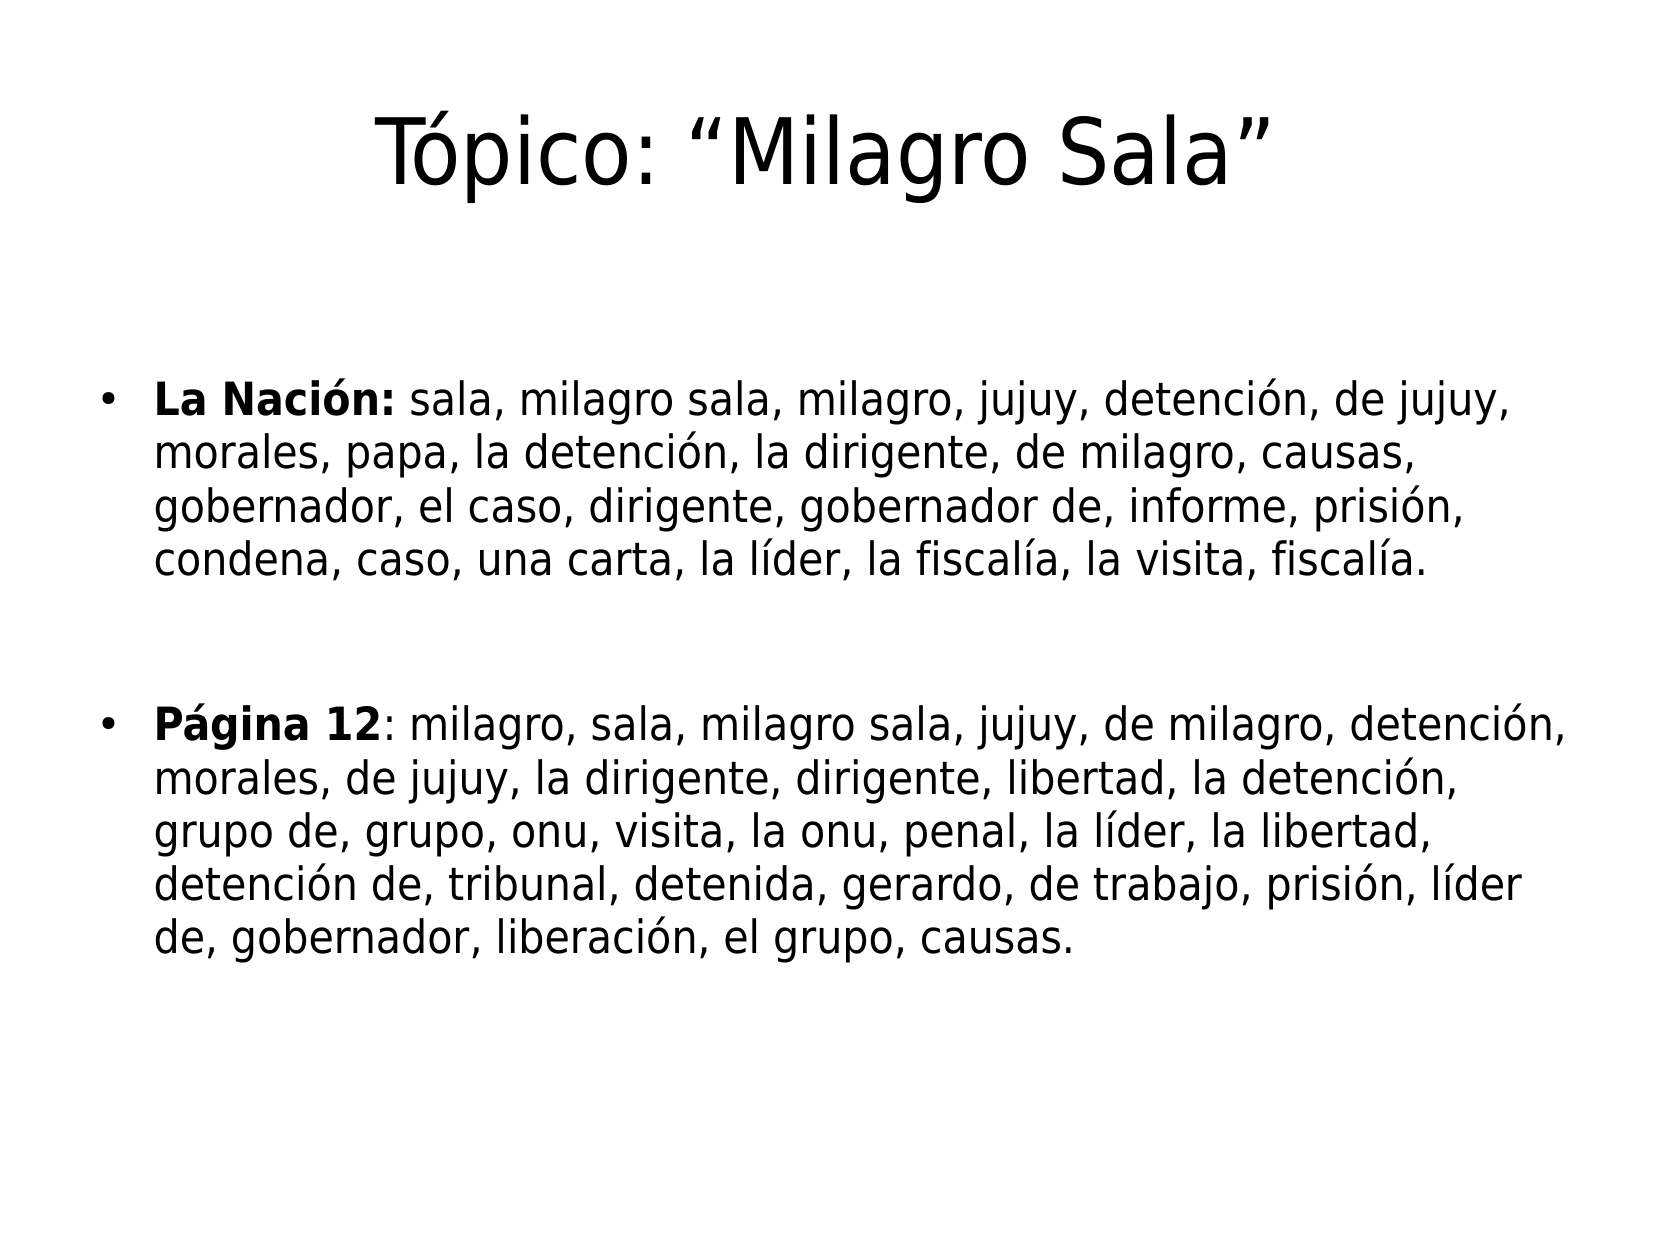

# Tópico: “Milagro Sala”
La Nación: sala, milagro sala, milagro, jujuy, detención, de jujuy, morales, papa, la detención, la dirigente, de milagro, causas, gobernador, el caso, dirigente, gobernador de, informe, prisión, condena, caso, una carta, la líder, la fiscalía, la visita, fiscalía.
Página 12: milagro, sala, milagro sala, jujuy, de milagro, detención, morales, de jujuy, la dirigente, dirigente, libertad, la detención, grupo de, grupo, onu, visita, la onu, penal, la líder, la libertad, detención de, tribunal, detenida, gerardo, de trabajo, prisión, líder de, gobernador, liberación, el grupo, causas.